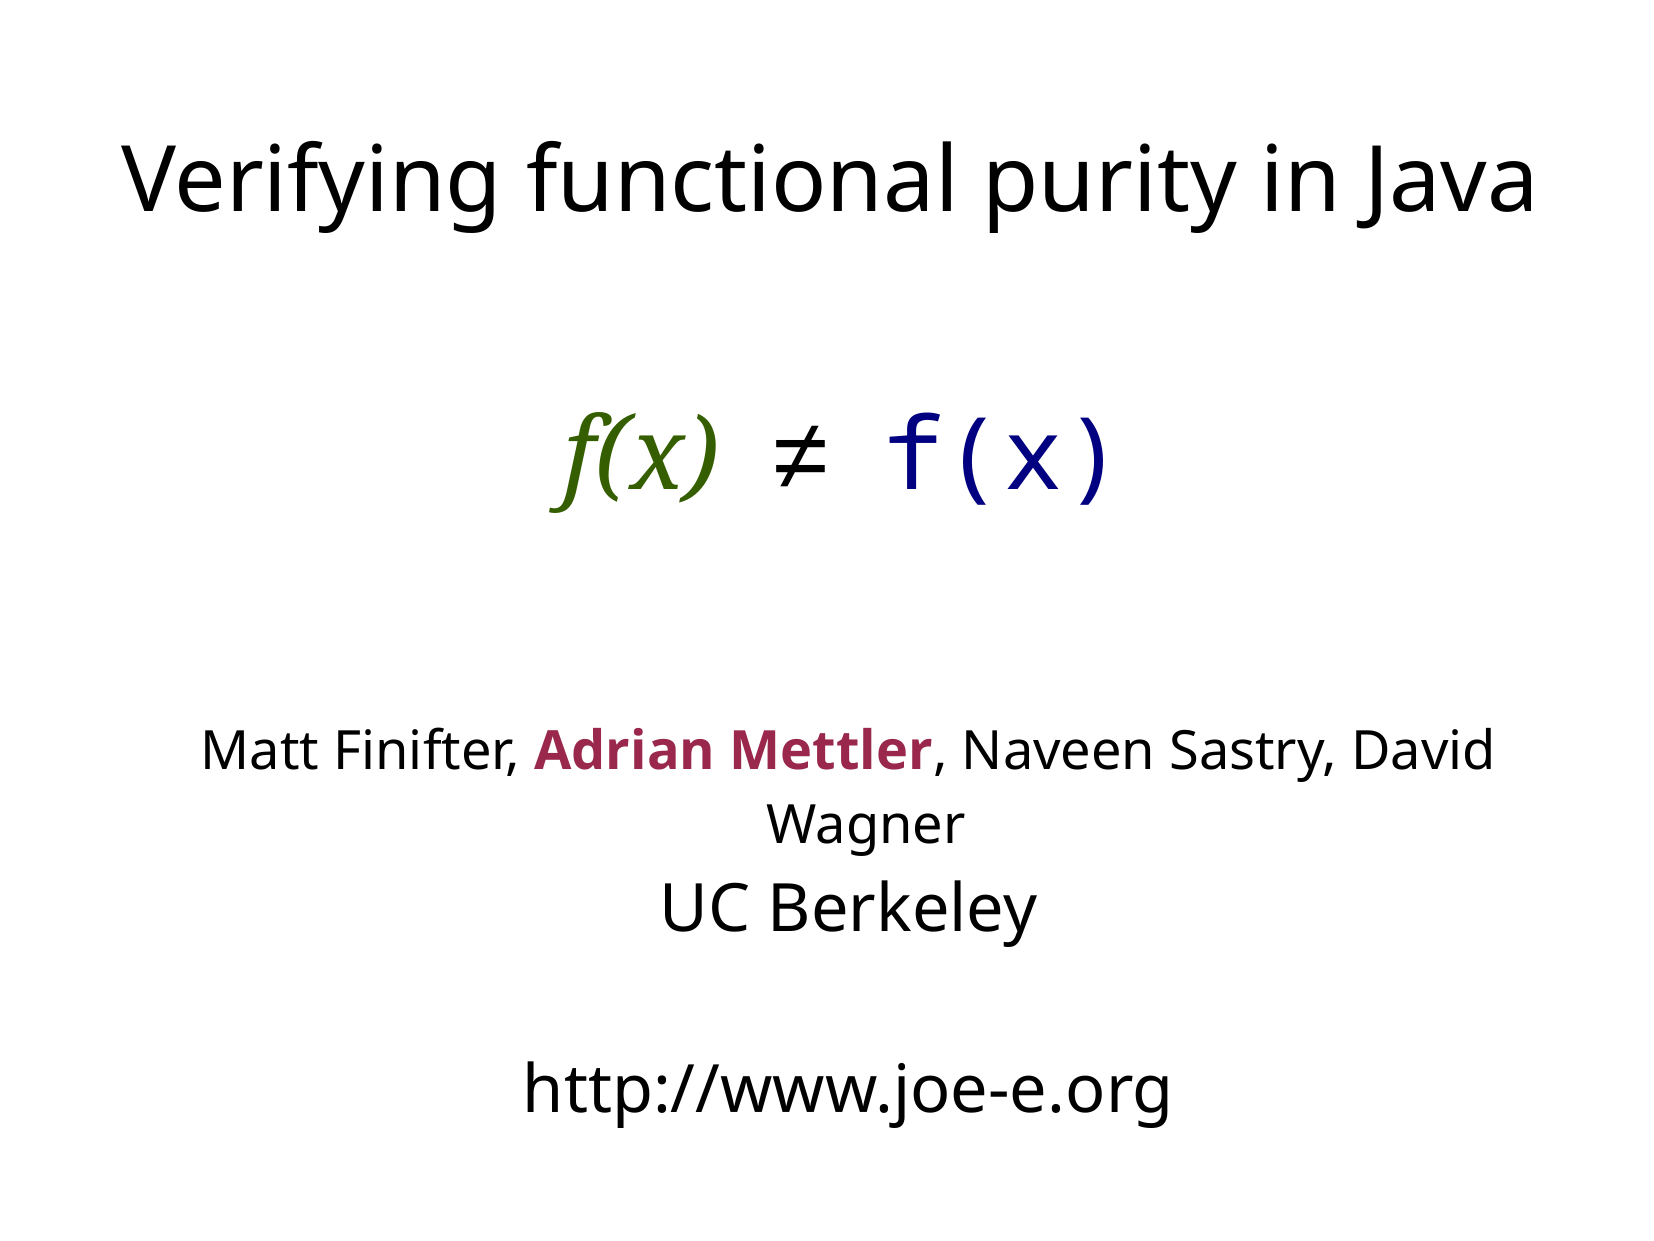

# Verifying functional purity in Java
f(x) ≠ f(x)
Matt Finifter, Adrian Mettler, Naveen Sastry, David Wagner
UC Berkeley
http://www.joe-e.org